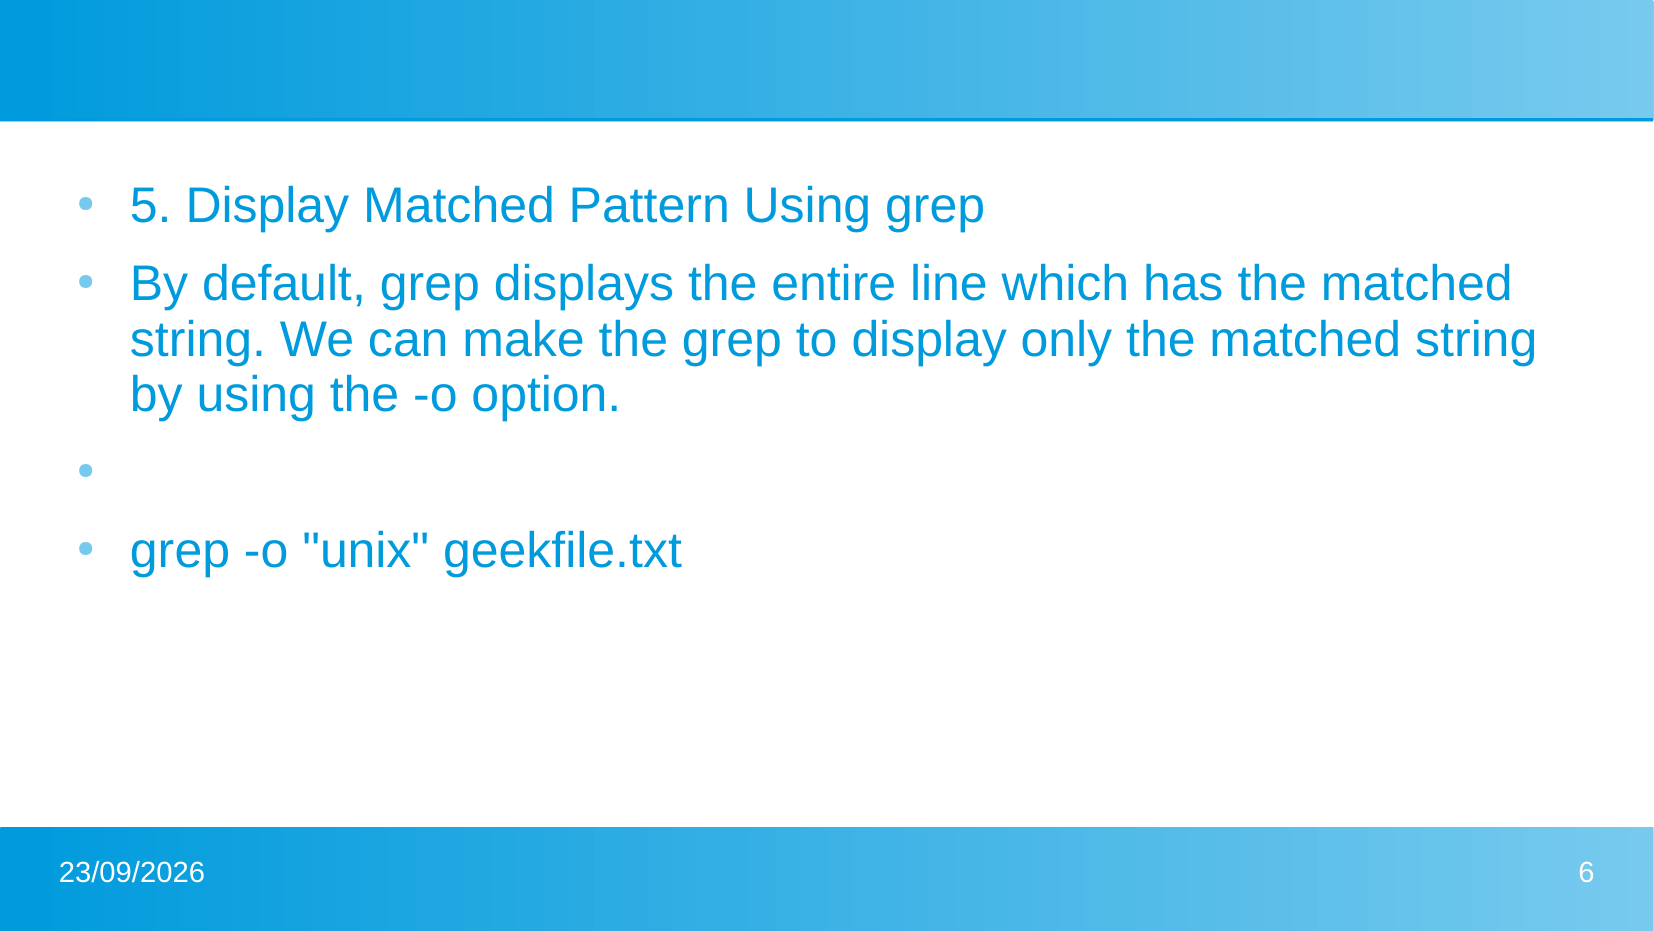

#
5. Display Matched Pattern Using grep
By default, grep displays the entire line which has the matched string. We can make the grep to display only the matched string by using the -o option.
grep -o "unix" geekfile.txt
6